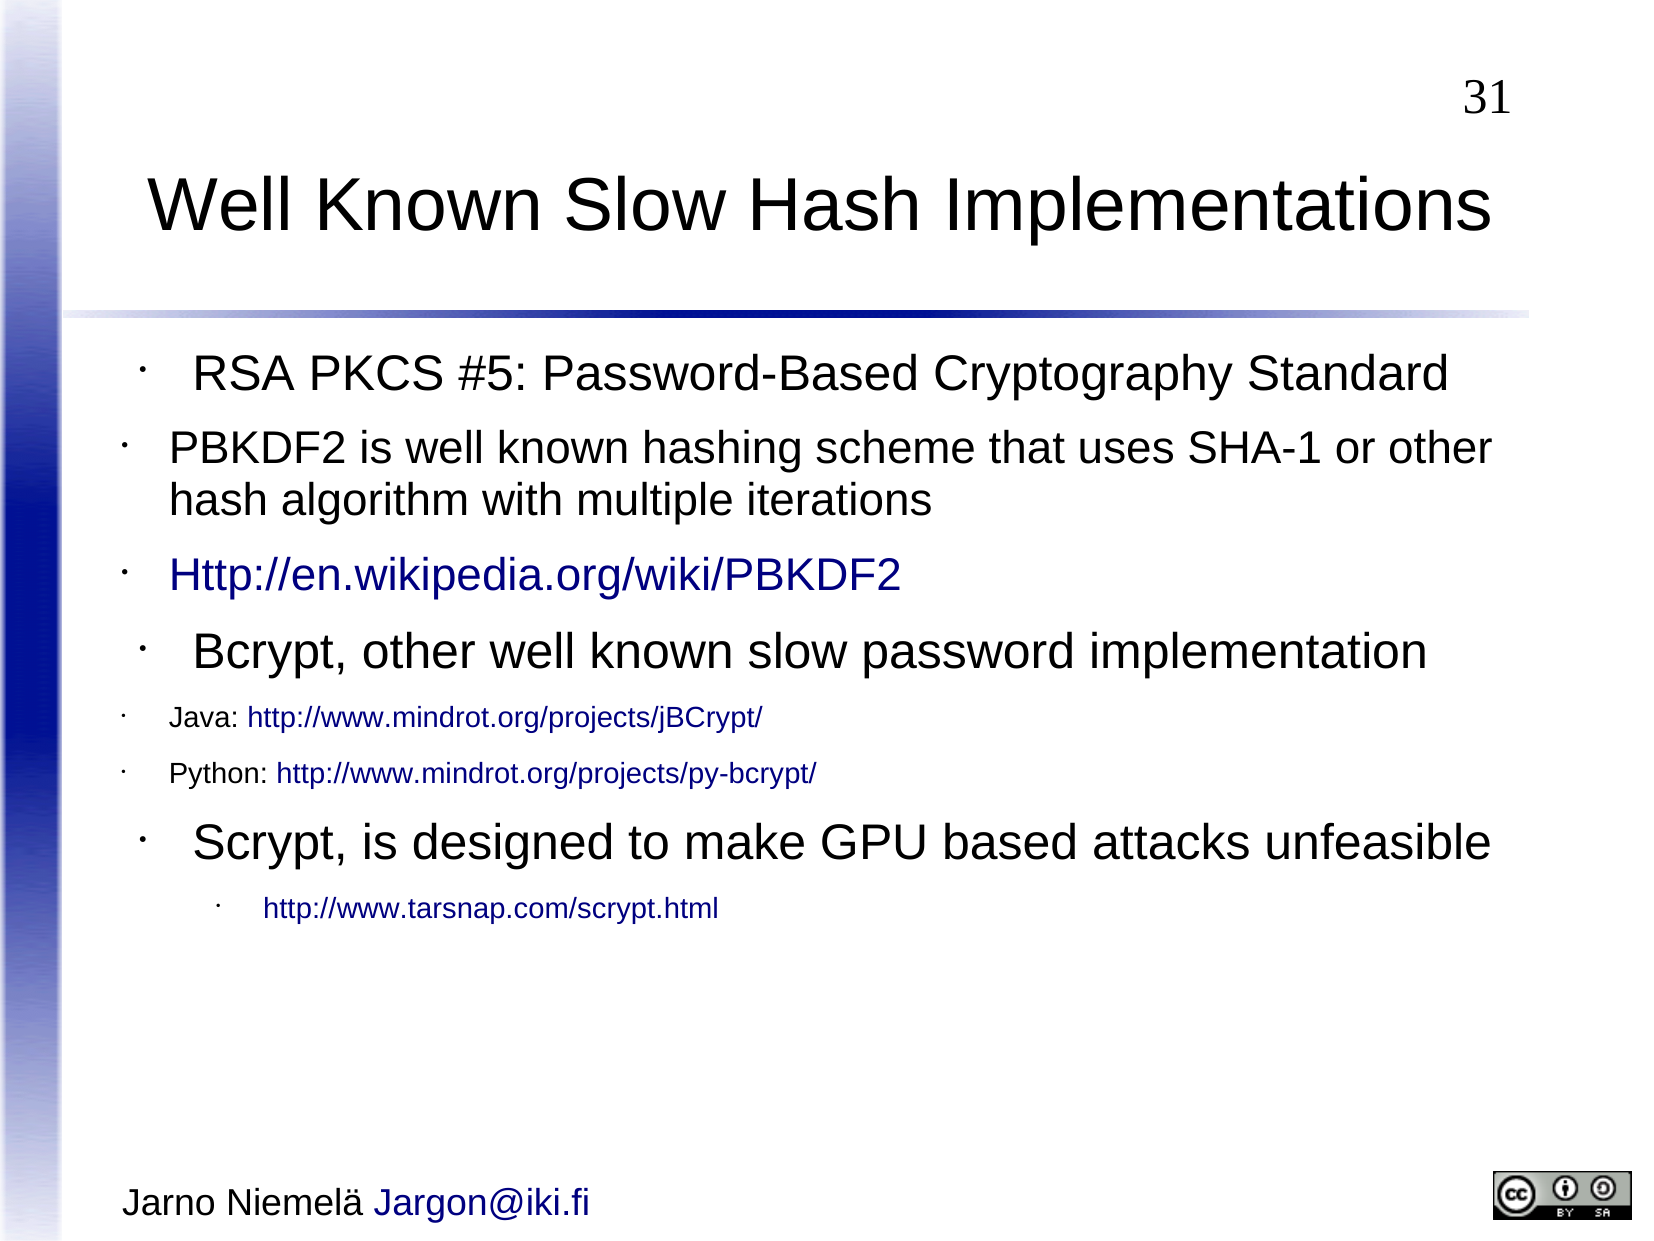

# Well Known Slow Hash Implementations
RSA PKCS #5: Password-Based Cryptography Standard
PBKDF2 is well known hashing scheme that uses SHA-1 or other hash algorithm with multiple iterations
Http://en.wikipedia.org/wiki/PBKDF2
Bcrypt, other well known slow password implementation
Java: http://www.mindrot.org/projects/jBCrypt/
Python: http://www.mindrot.org/projects/py-bcrypt/
Scrypt, is designed to make GPU based attacks unfeasible
http://www.tarsnap.com/scrypt.html